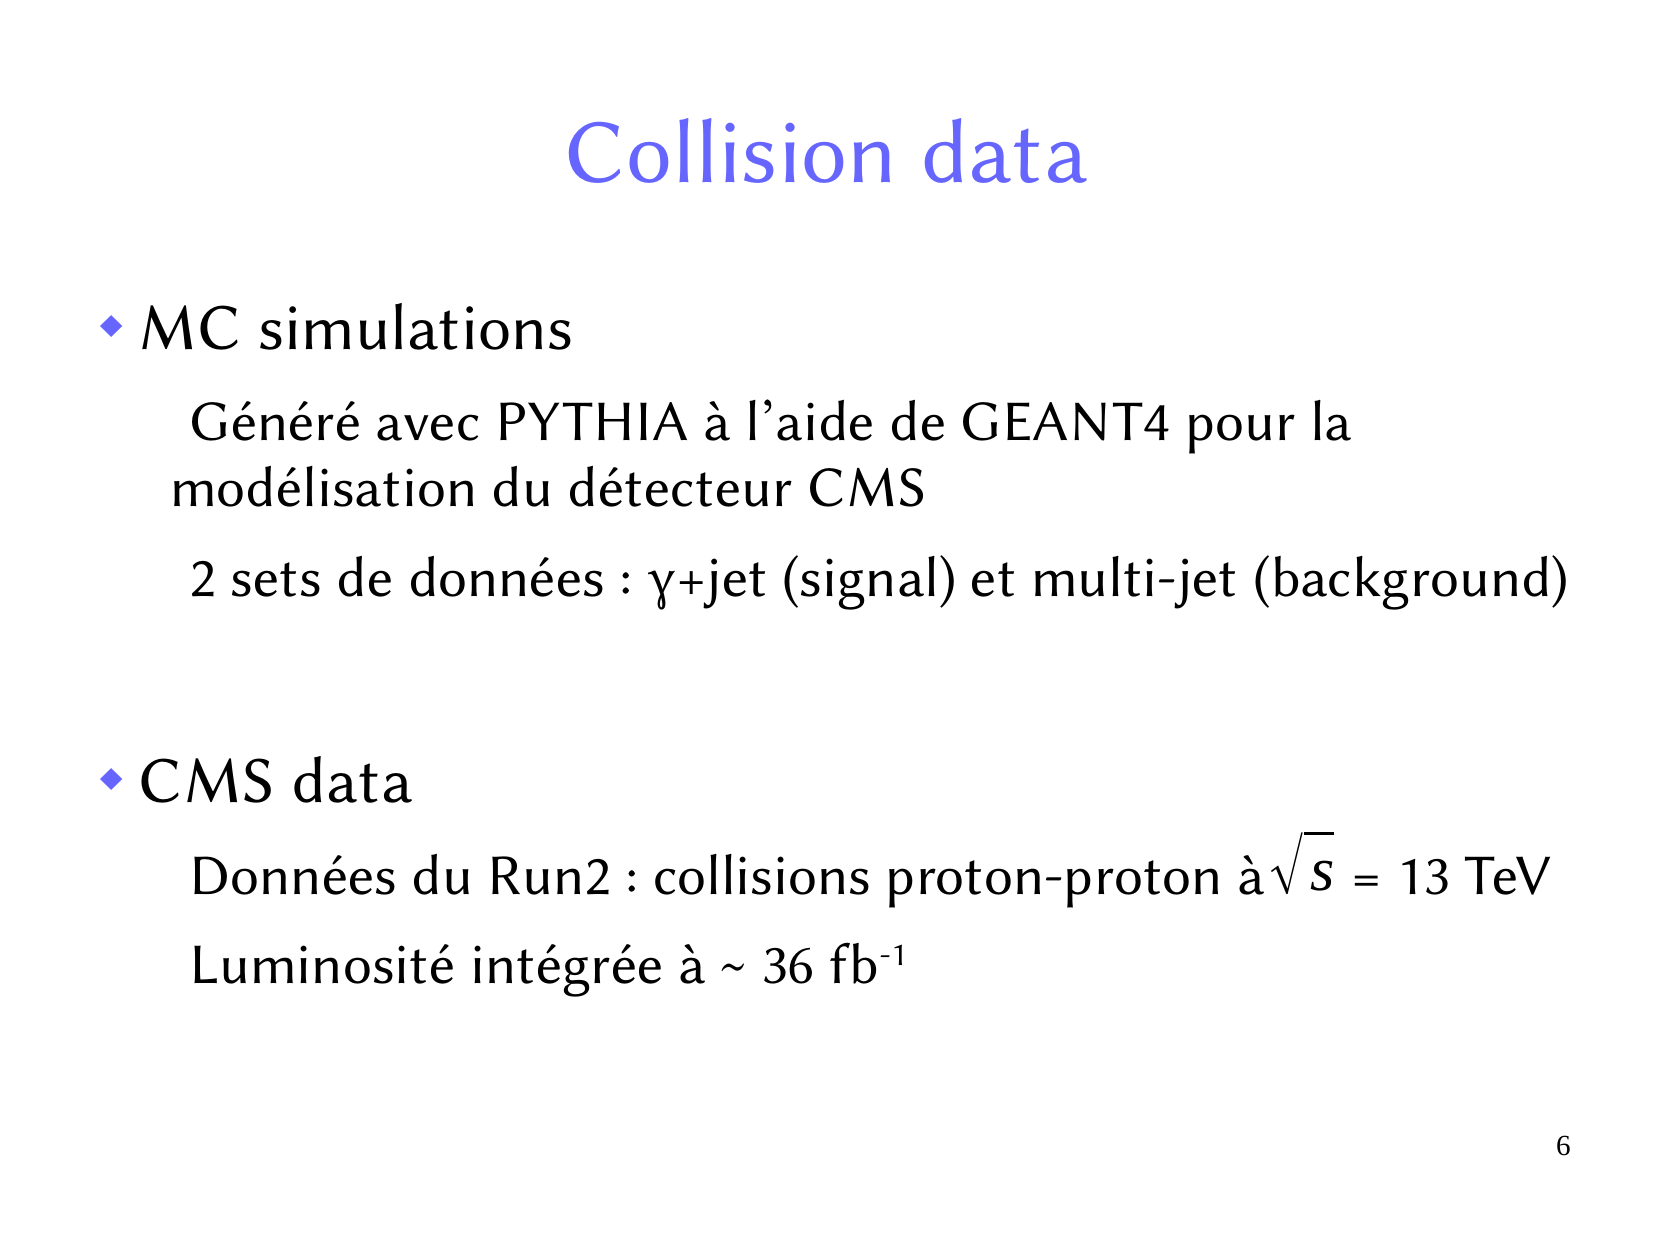

Collision data
# MC simulations
Généré avec PYTHIA à l’aide de GEANT4 pour la modélisation du détecteur CMS
2 sets de données : γ+jet (signal) et multi-jet (background)
 CMS data
Données du Run2 : collisions proton-proton à = 13 TeV
Luminosité intégrée à ~ 36 fb-1
6